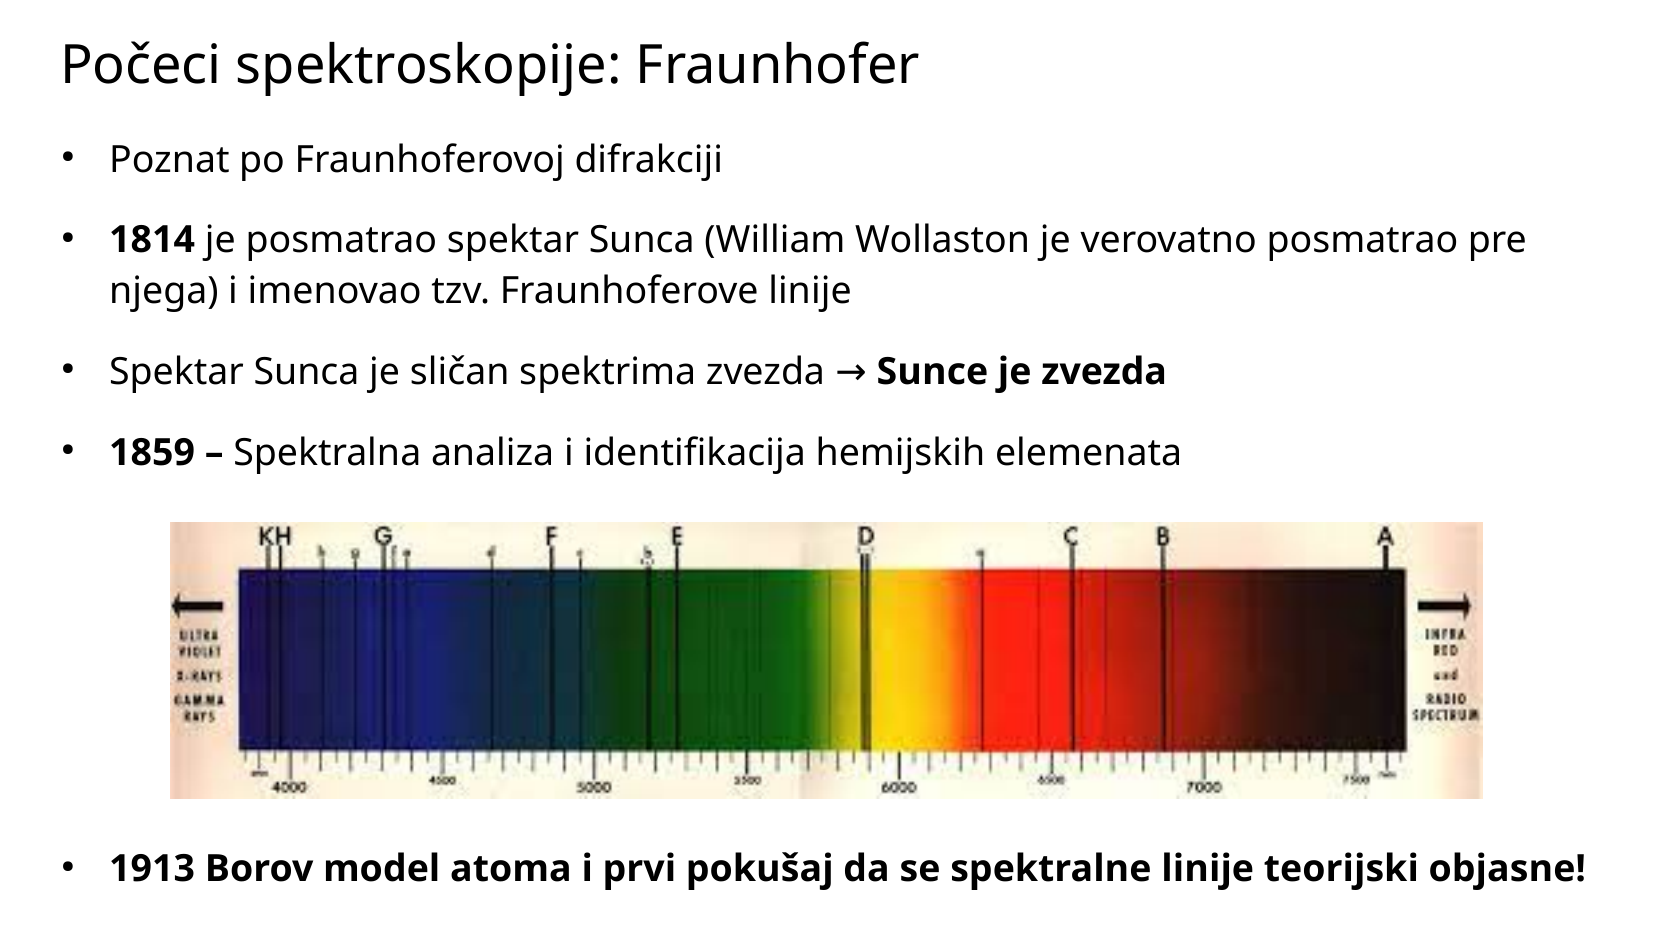

# Počeci spektroskopije: Fraunhofer
Poznat po Fraunhoferovoj difrakciji
1814 je posmatrao spektar Sunca (William Wollaston je verovatno posmatrao pre njega) i imenovao tzv. Fraunhoferove linije
Spektar Sunca je sličan spektrima zvezda → Sunce je zvezda
1859 – Spektralna analiza i identifikacija hemijskih elemenata
1913 Borov model atoma i prvi pokušaj da se spektralne linije teorijski objasne!